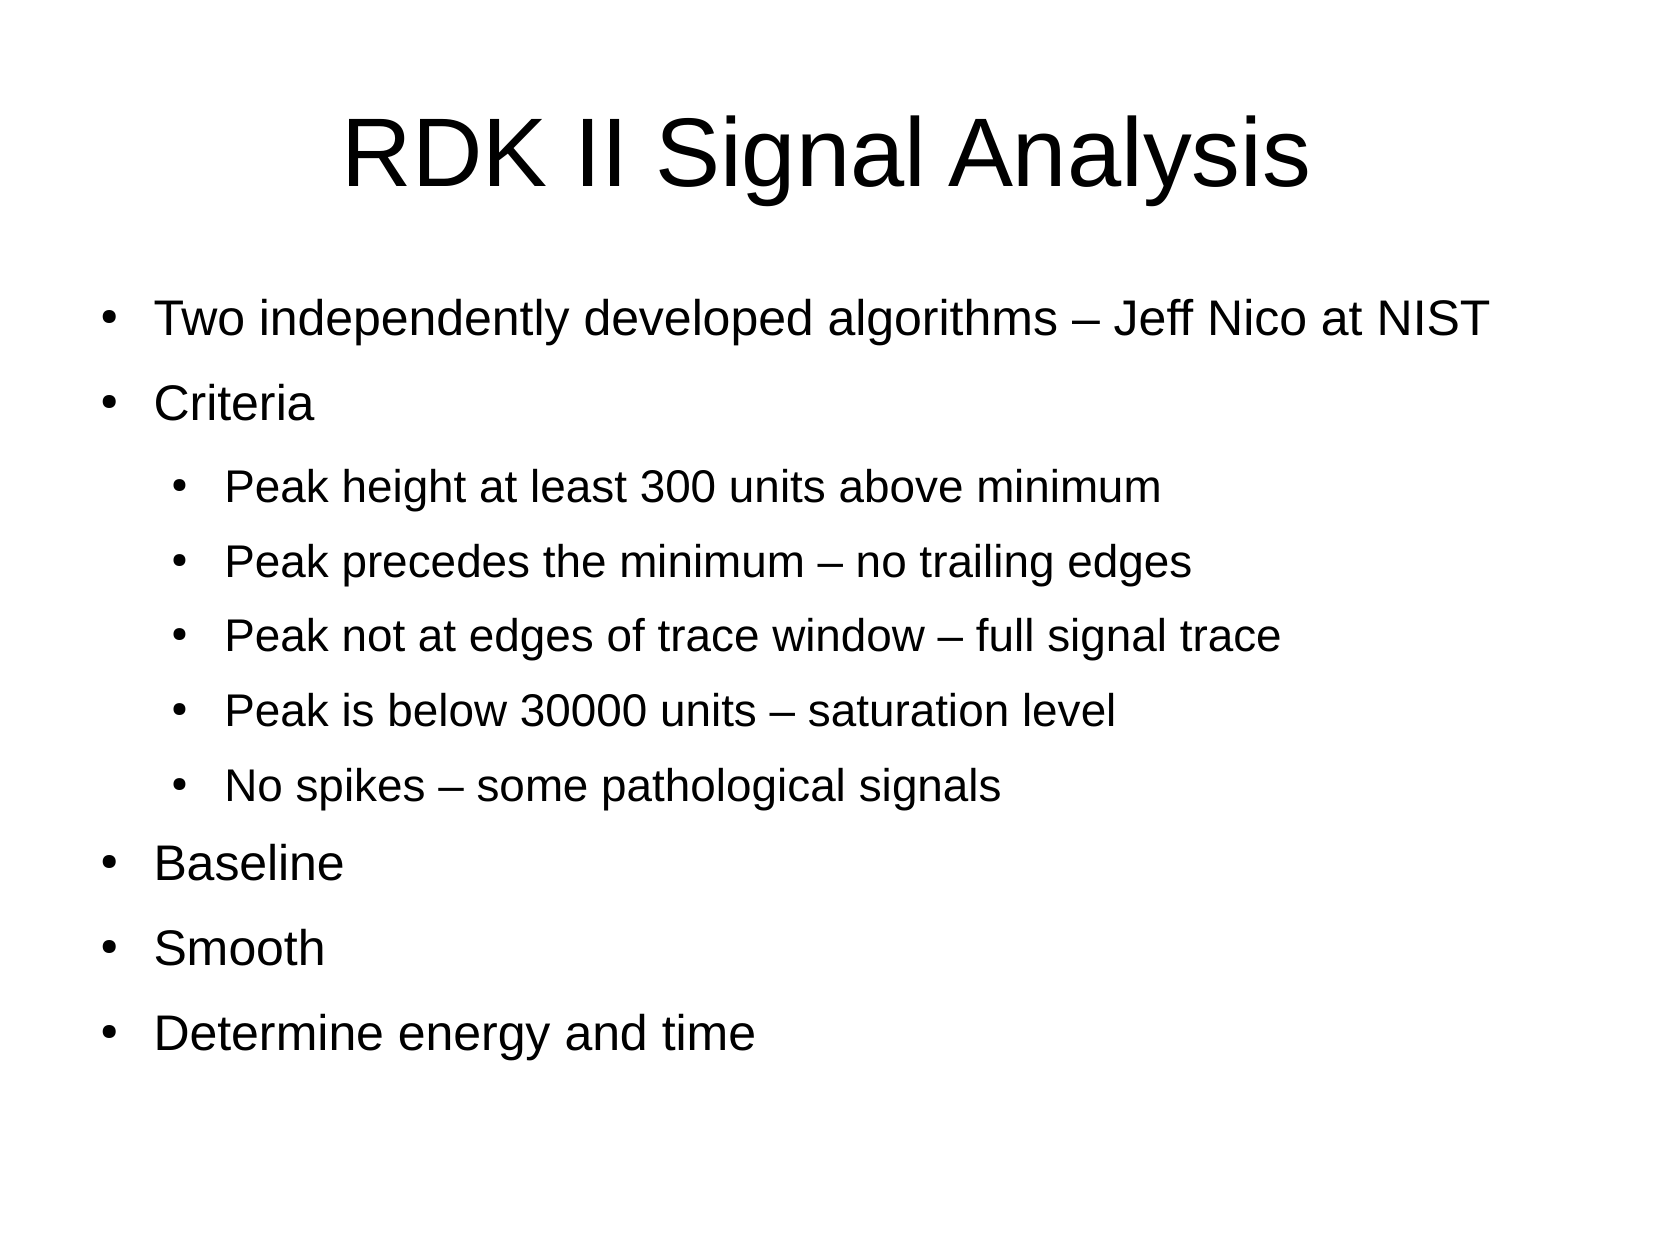

# RDK II Signal Analysis
Two independently developed algorithms – Jeff Nico at NIST
Criteria
Peak height at least 300 units above minimum
Peak precedes the minimum – no trailing edges
Peak not at edges of trace window – full signal trace
Peak is below 30000 units – saturation level
No spikes – some pathological signals
Baseline
Smooth
Determine energy and time